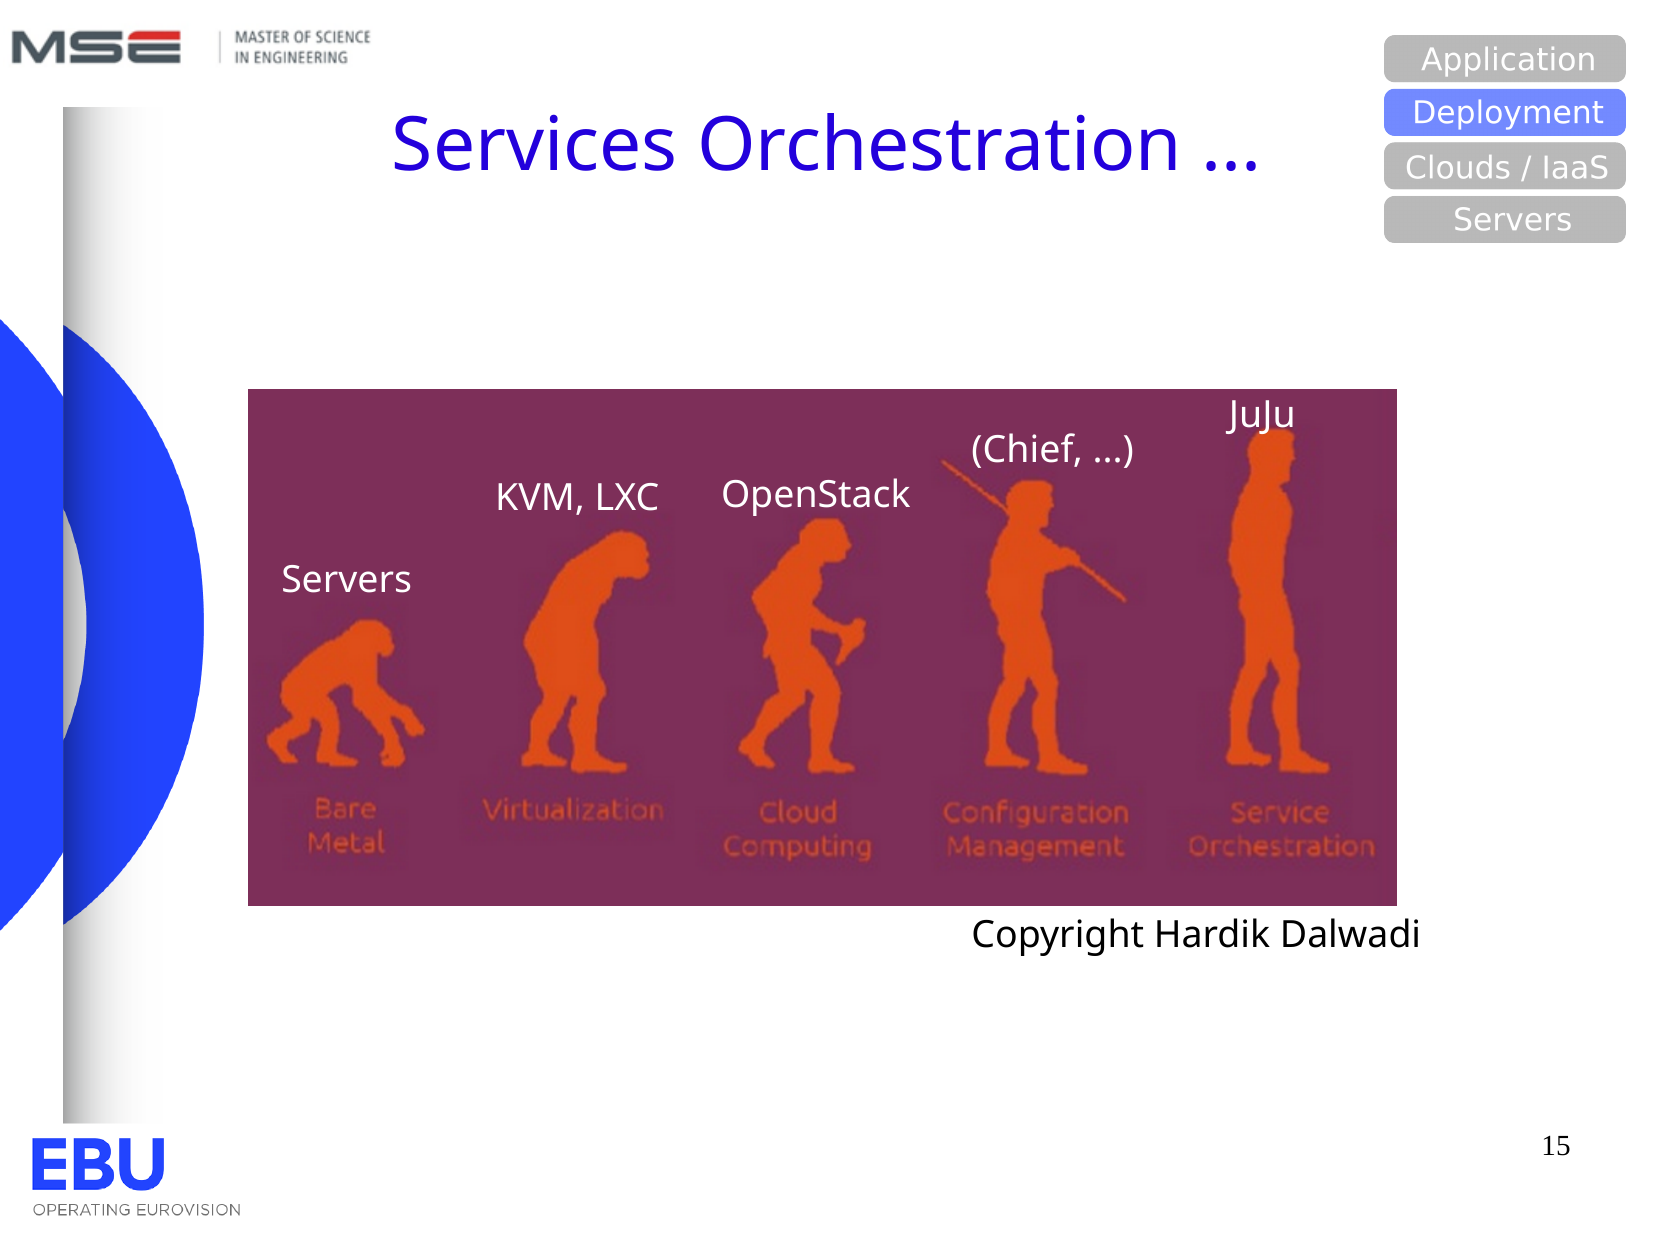

# Services Orchestration ...
JuJu
(Chief, ...)
OpenStack
KVM, LXC
Servers
Copyright Hardik Dalwadi
15